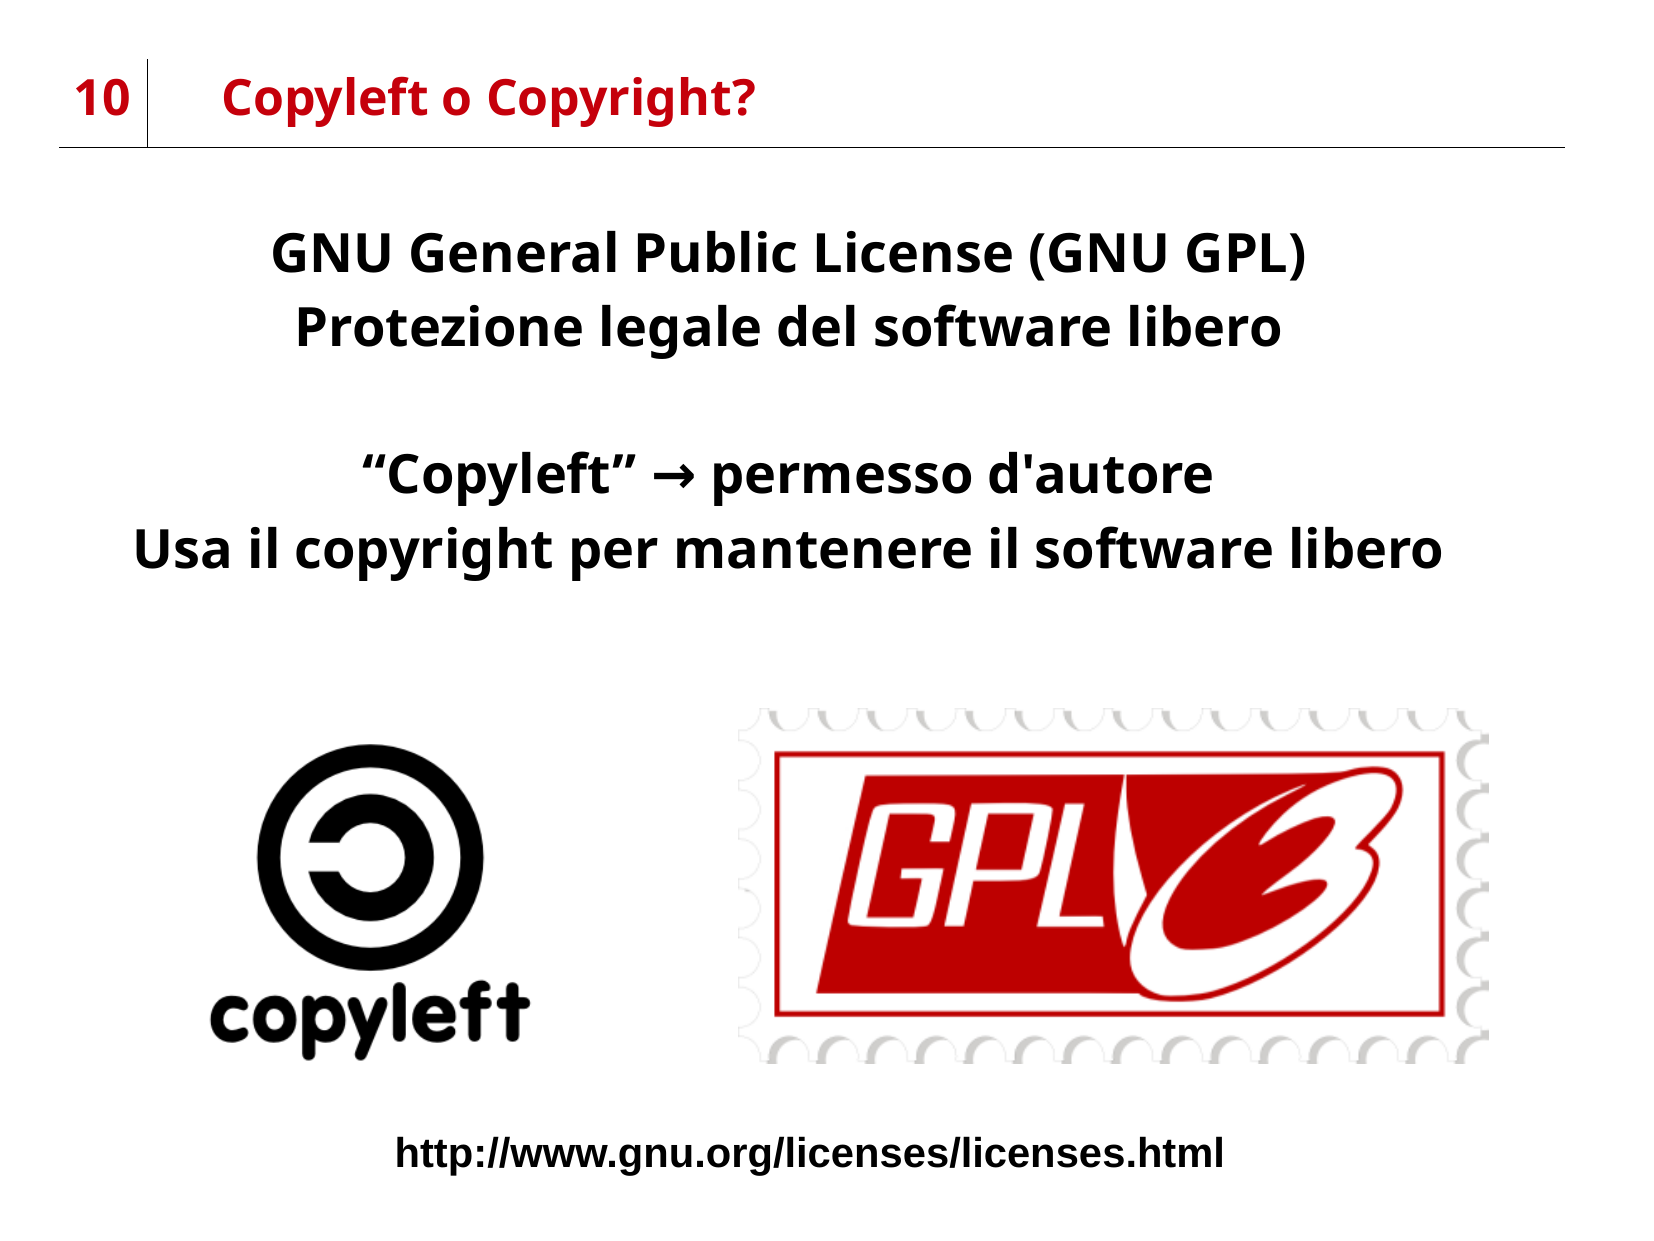

10		Copyleft o Copyright?
GNU General Public License (GNU GPL)
Protezione legale del software libero
“Copyleft” → permesso d'autore
Usa il copyright per mantenere il software libero
http://www.gnu.org/licenses/licenses.html